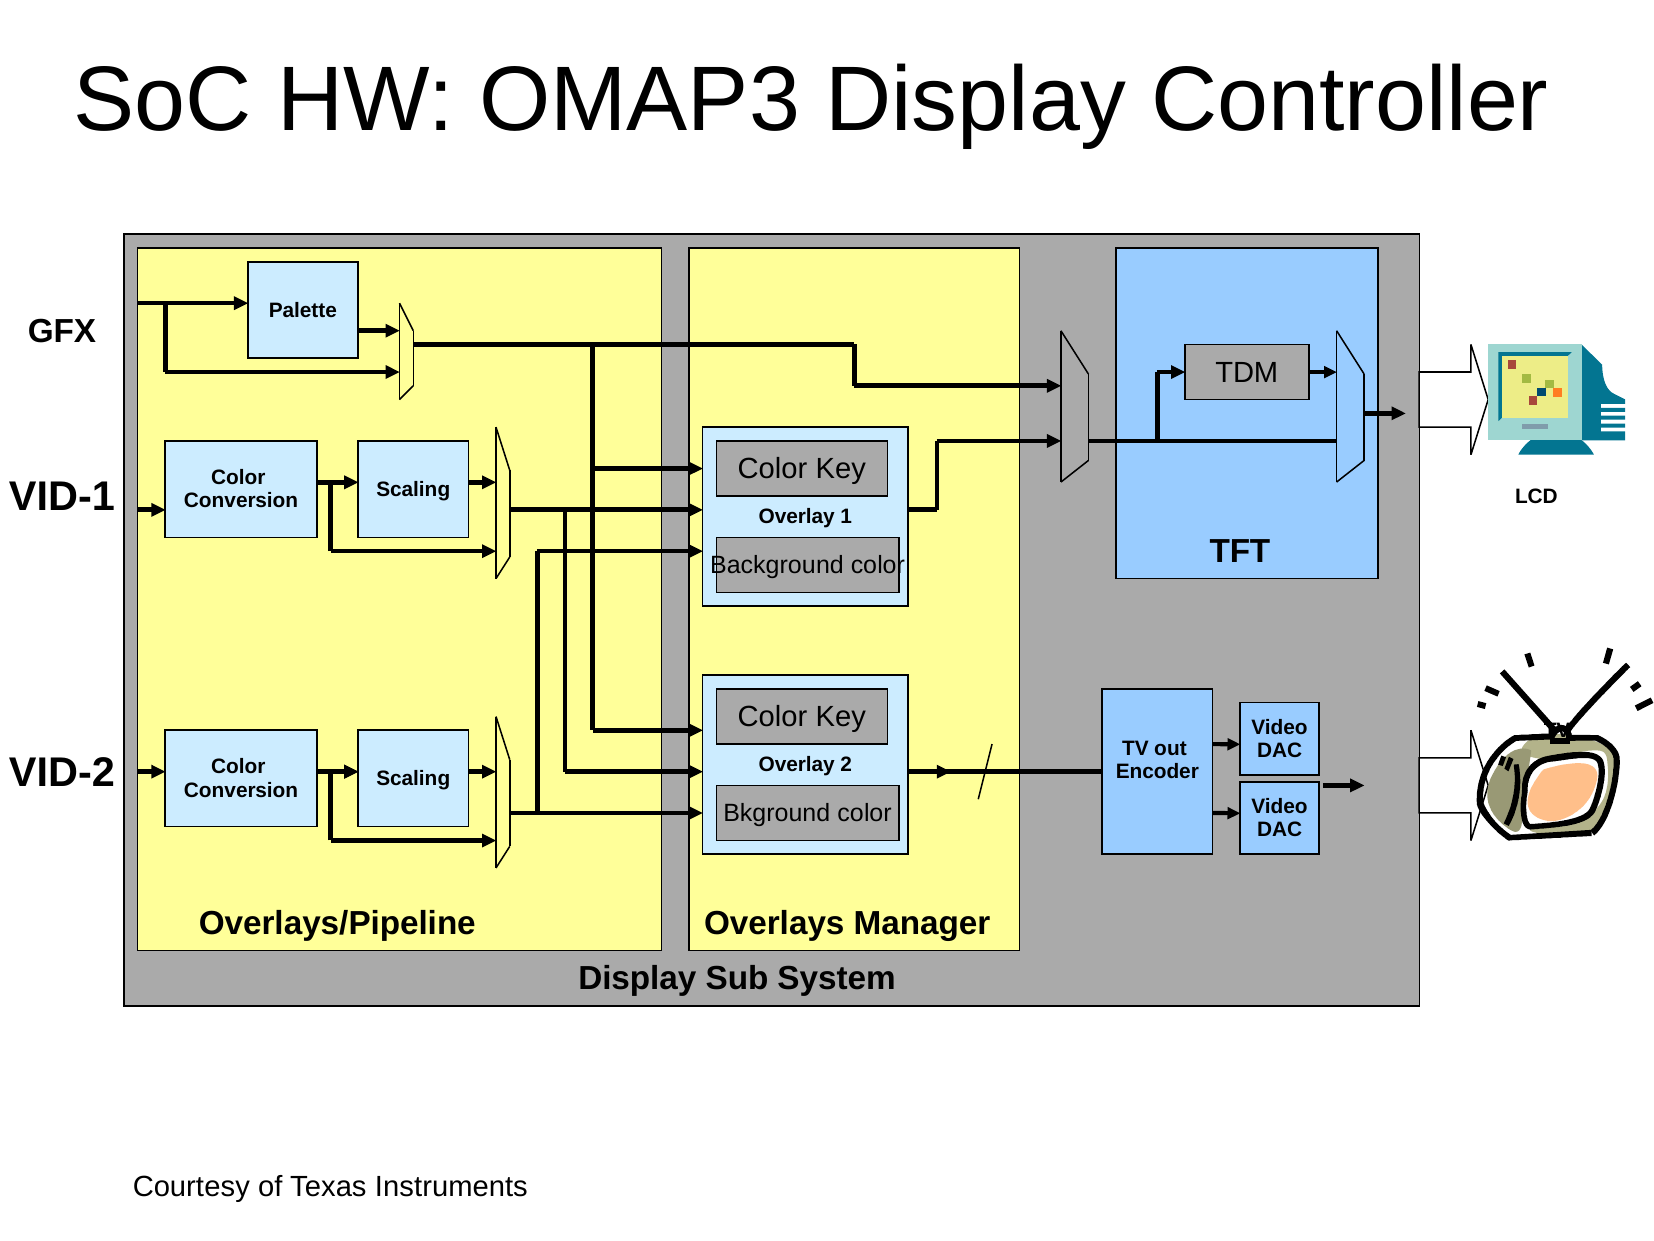

# SoC HW: OMAP3 Display Controller
DSS
Palette
GFX
TDM
Overlay 1
Color
Conversion
Scaling
Color Key
VID-1
LCD
TFT
Background color
Overlay 2
Color Key
TV out
Encoder
Video
DAC
TV
Color
Conversion
Scaling
VID-2
Video
DAC
Bkground color
Overlays/Pipeline
Overlays Manager
Display Sub System
Courtesy of Texas Instruments